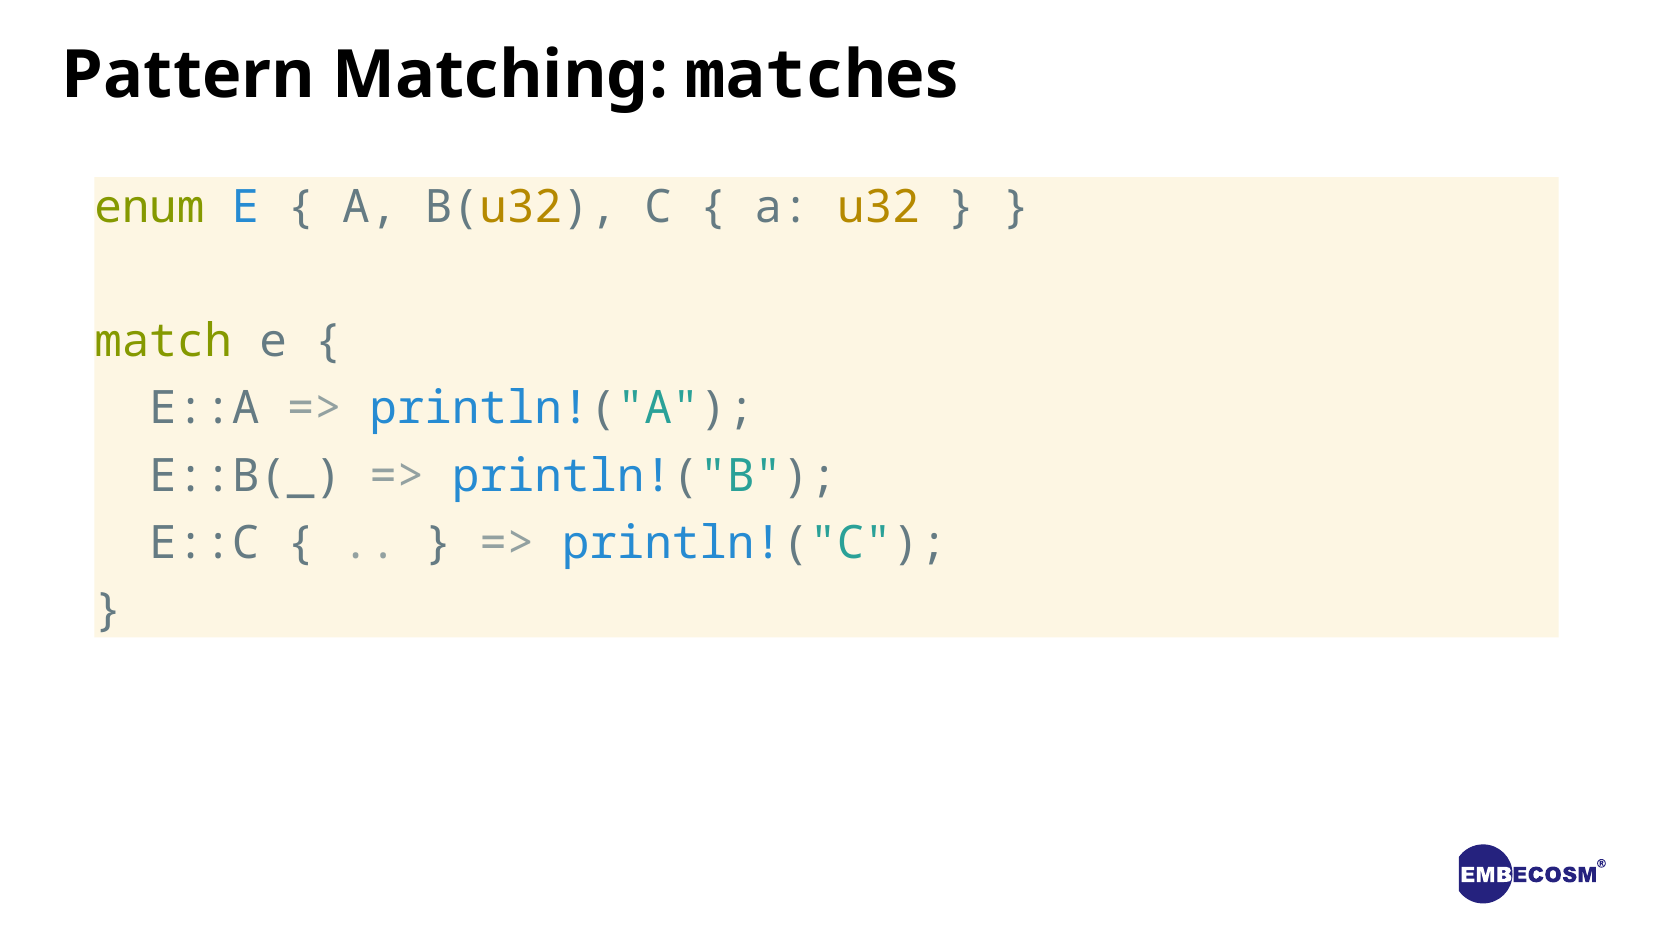

# Pattern Matching: matches
enum E { A, B(u32), C { a: u32 } }
match e {
 E::A => println!("A");
 E::B(_) => println!("B");
 E::C { .. } => println!("C");
}